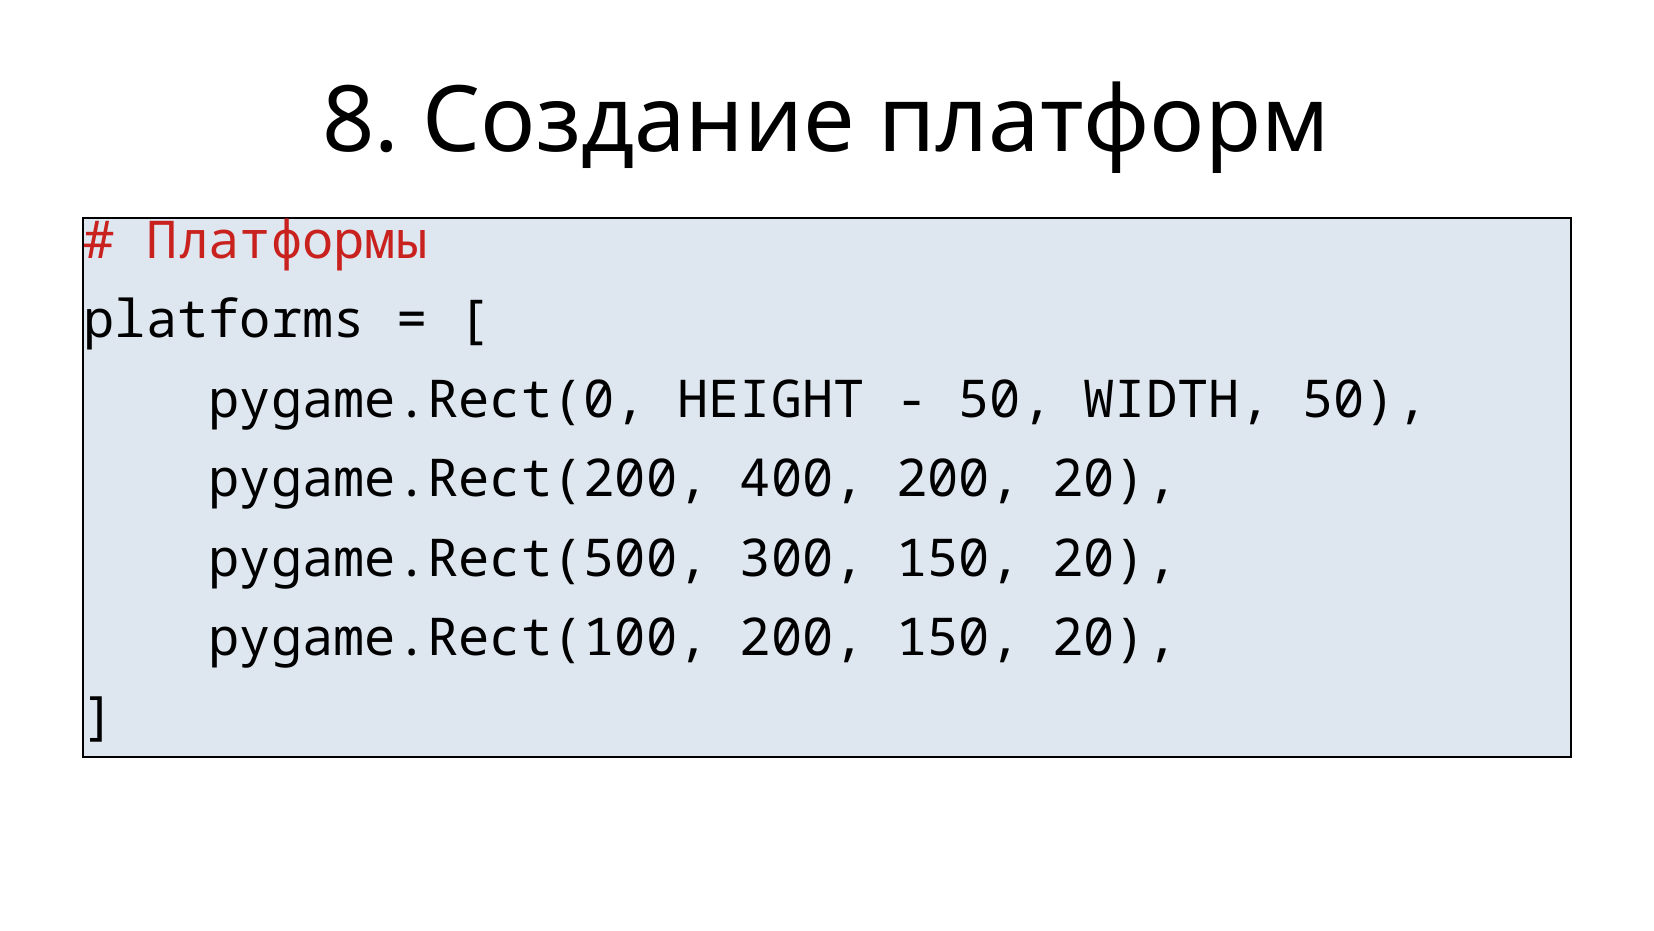

# 8. Создание платформ
# Платформы
platforms = [
 pygame.Rect(0, HEIGHT - 50, WIDTH, 50),
 pygame.Rect(200, 400, 200, 20),
 pygame.Rect(500, 300, 150, 20),
 pygame.Rect(100, 200, 150, 20),
]